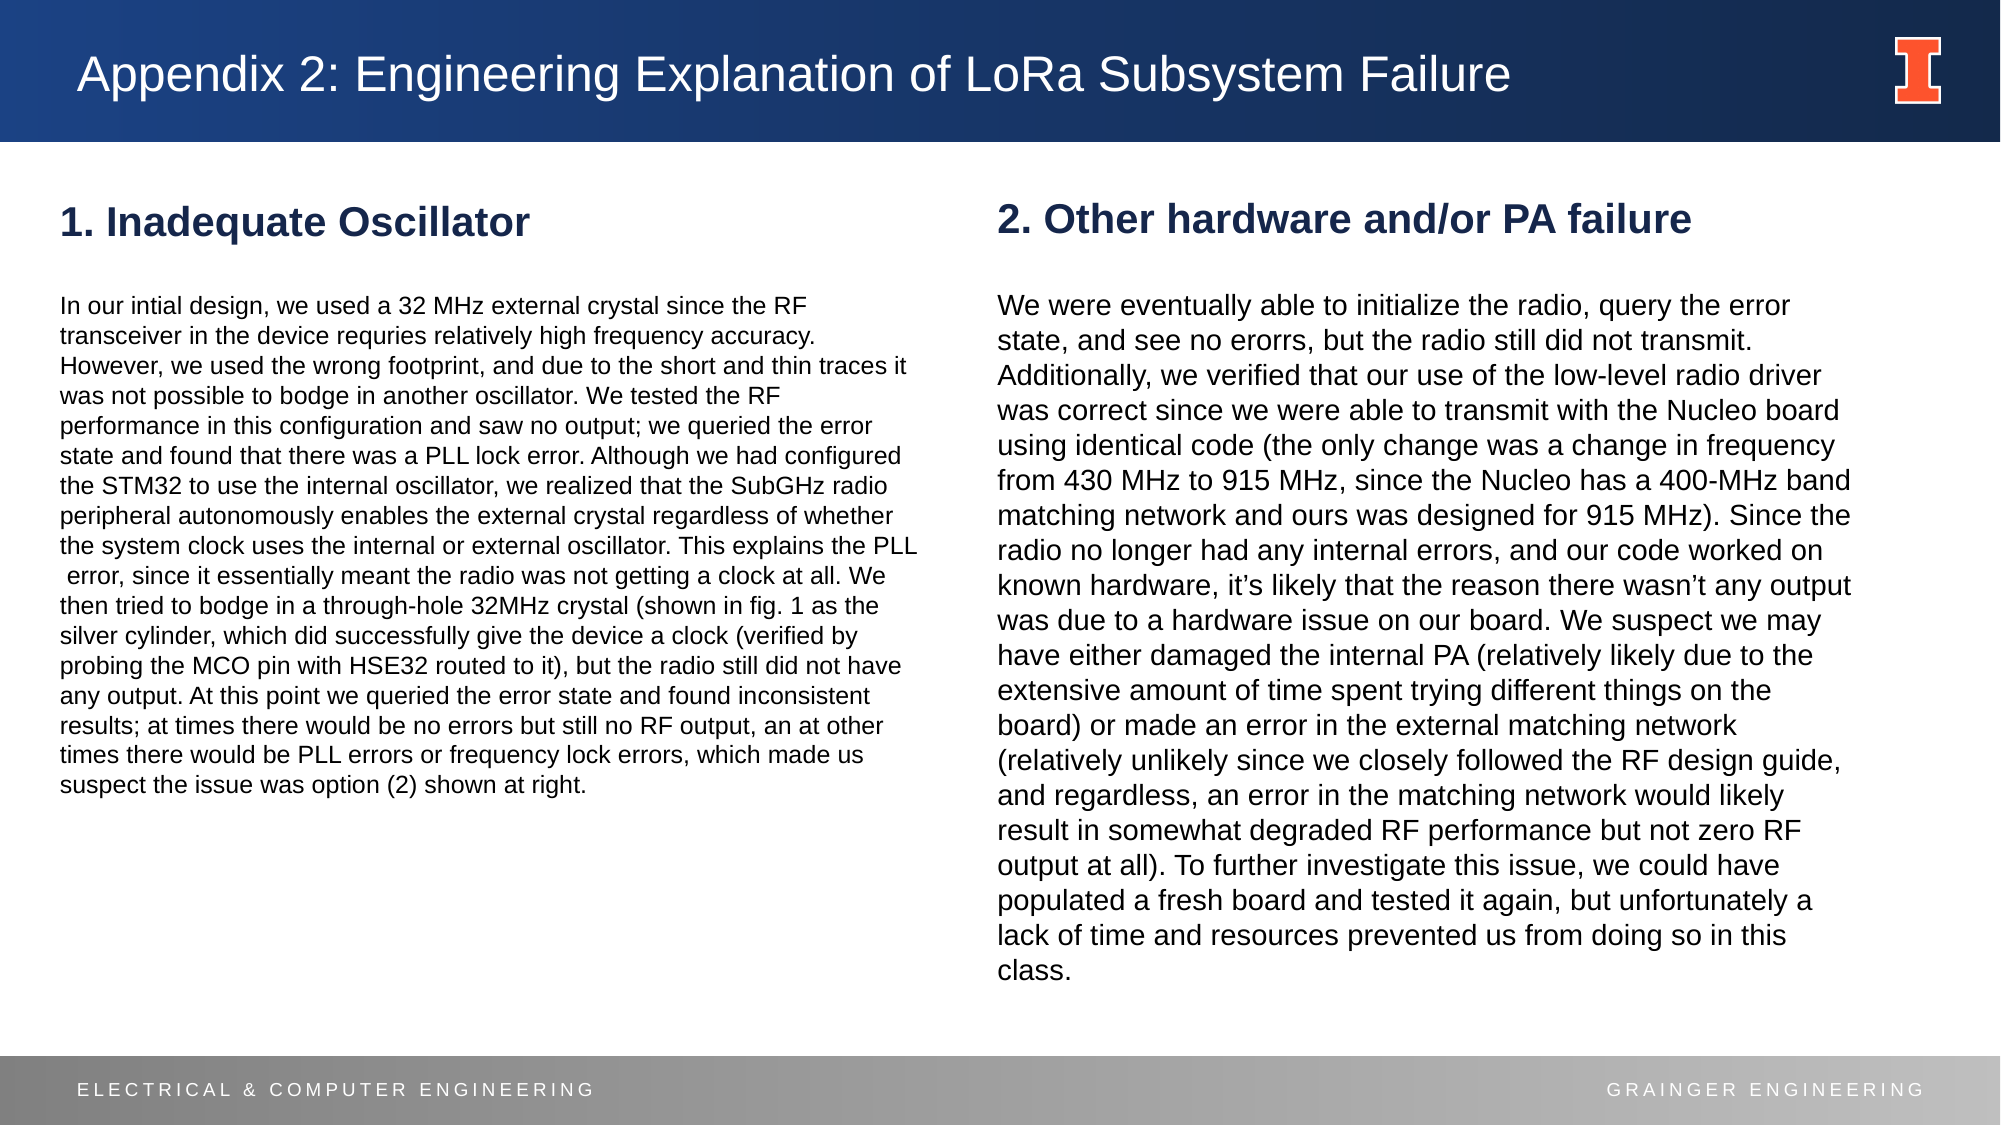

Appendix 2: Engineering Explanation of LoRa Subsystem Failure
2. Other hardware and/or PA failure
We were eventually able to initialize the radio, query the error state, and see no erorrs, but the radio still did not transmit. Additionally, we verified that our use of the low-level radio driver was correct since we were able to transmit with the Nucleo board using identical code (the only change was a change in frequency from 430 MHz to 915 MHz, since the Nucleo has a 400-MHz band matching network and ours was designed for 915 MHz). Since the radio no longer had any internal errors, and our code worked on known hardware, it’s likely that the reason there wasn’t any output was due to a hardware issue on our board. We suspect we may have either damaged the internal PA (relatively likely due to the extensive amount of time spent trying different things on the board) or made an error in the external matching network (relatively unlikely since we closely followed the RF design guide, and regardless, an error in the matching network would likely result in somewhat degraded RF performance but not zero RF output at all). To further investigate this issue, we could have populated a fresh board and tested it again, but unfortunately a lack of time and resources prevented us from doing so in this class.
1. Inadequate Oscillator
In our intial design, we used a 32 MHz external crystal since the RF transceiver in the device requries relatively high frequency accuracy. However, we used the wrong footprint, and due to the short and thin traces it was not possible to bodge in another oscillator. We tested the RF performance in this configuration and saw no output; we queried the error state and found that there was a PLL lock error. Although we had configured the STM32 to use the internal oscillator, we realized that the SubGHz radio peripheral autonomously enables the external crystal regardless of whether the system clock uses the internal or external oscillator. This explains the PLL error, since it essentially meant the radio was not getting a clock at all. We then tried to bodge in a through-hole 32MHz crystal (shown in fig. 1 as the silver cylinder, which did successfully give the device a clock (verified by probing the MCO pin with HSE32 routed to it), but the radio still did not have any output. At this point we queried the error state and found inconsistent results; at times there would be no errors but still no RF output, an at other times there would be PLL errors or frequency lock errors, which made us suspect the issue was option (2) shown at right.
ELECTRICAL & COMPUTER ENGINEERING
GRAINGER ENGINEERING